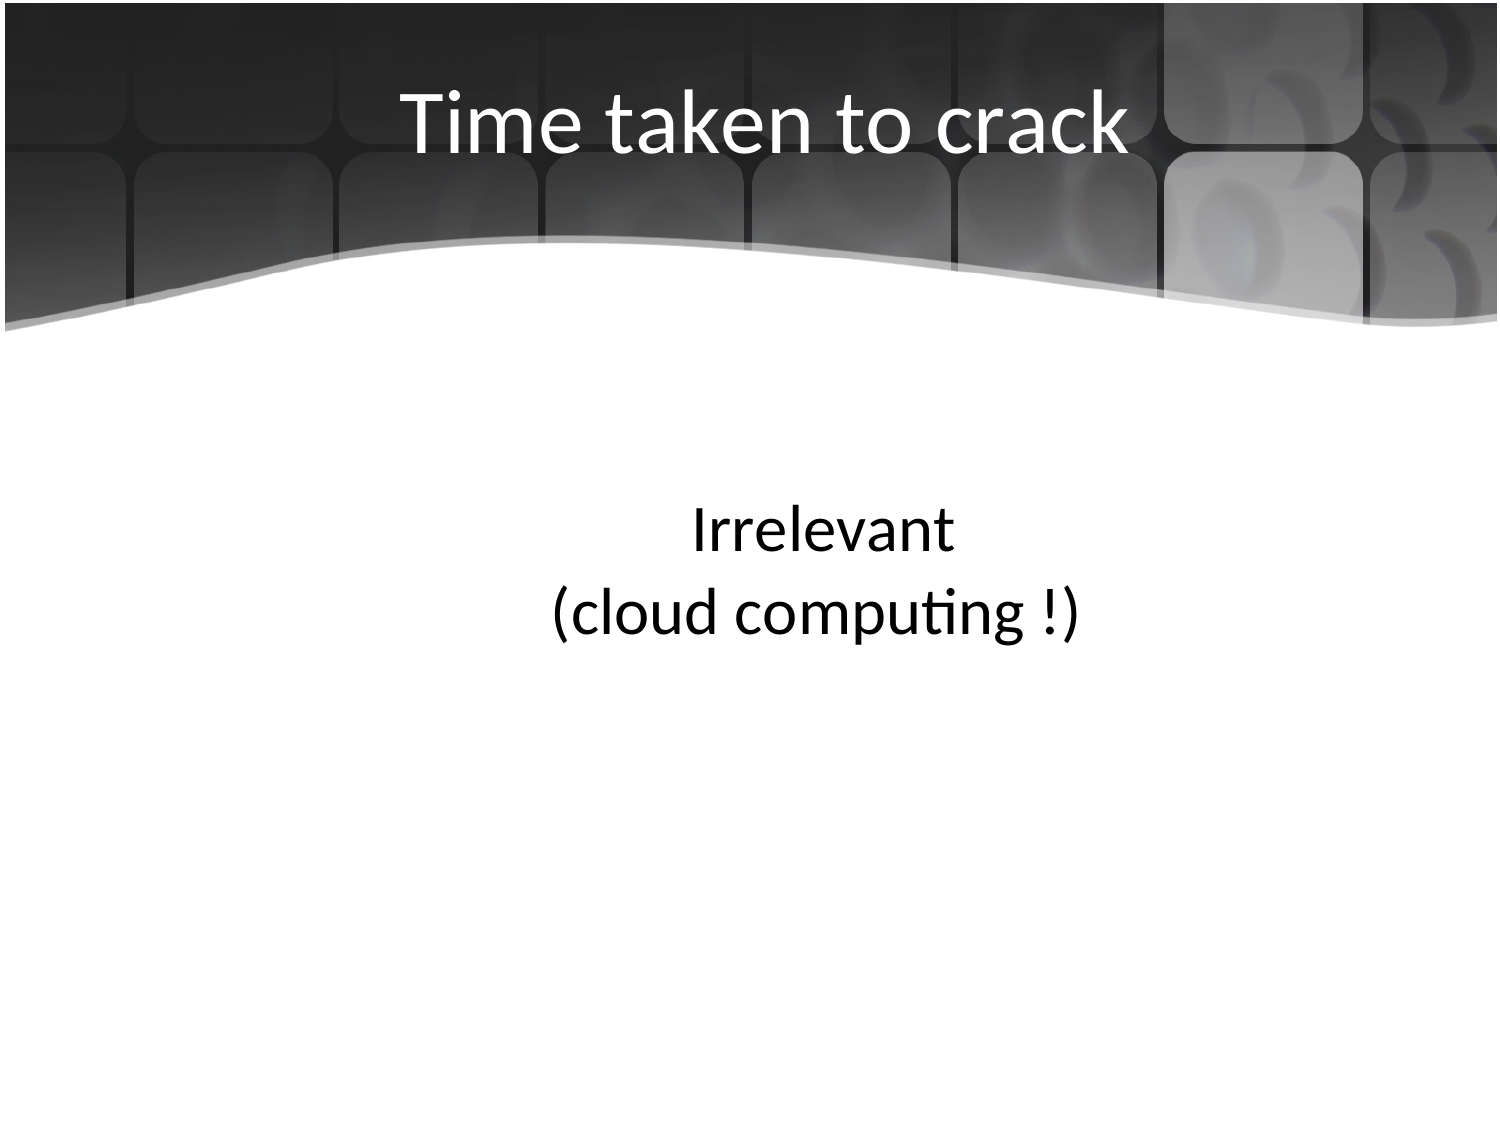

Time taken to crack
 Irrelevant
(cloud computing !)
#